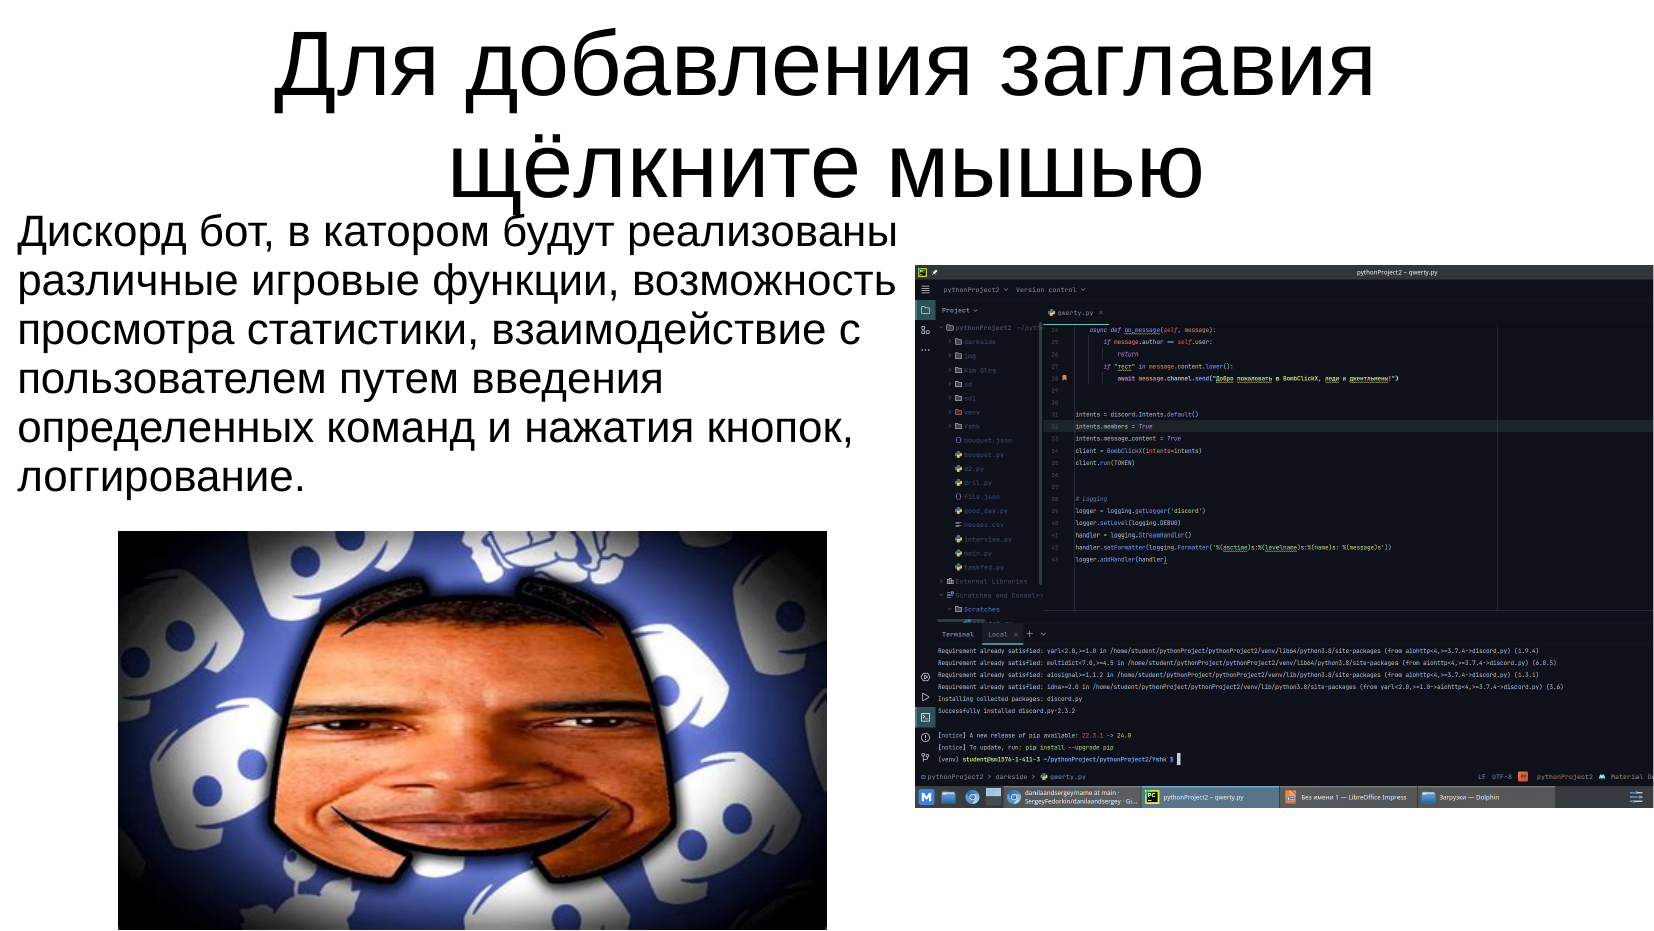

# Для добавления заглавия щёлкните мышью
Дискорд бот, в катором будут реализованы различные игровые функции, возможность просмотра статистики, взаимодействие с пользователем путем введения определенных команд и нажатия кнопок, логгирование.